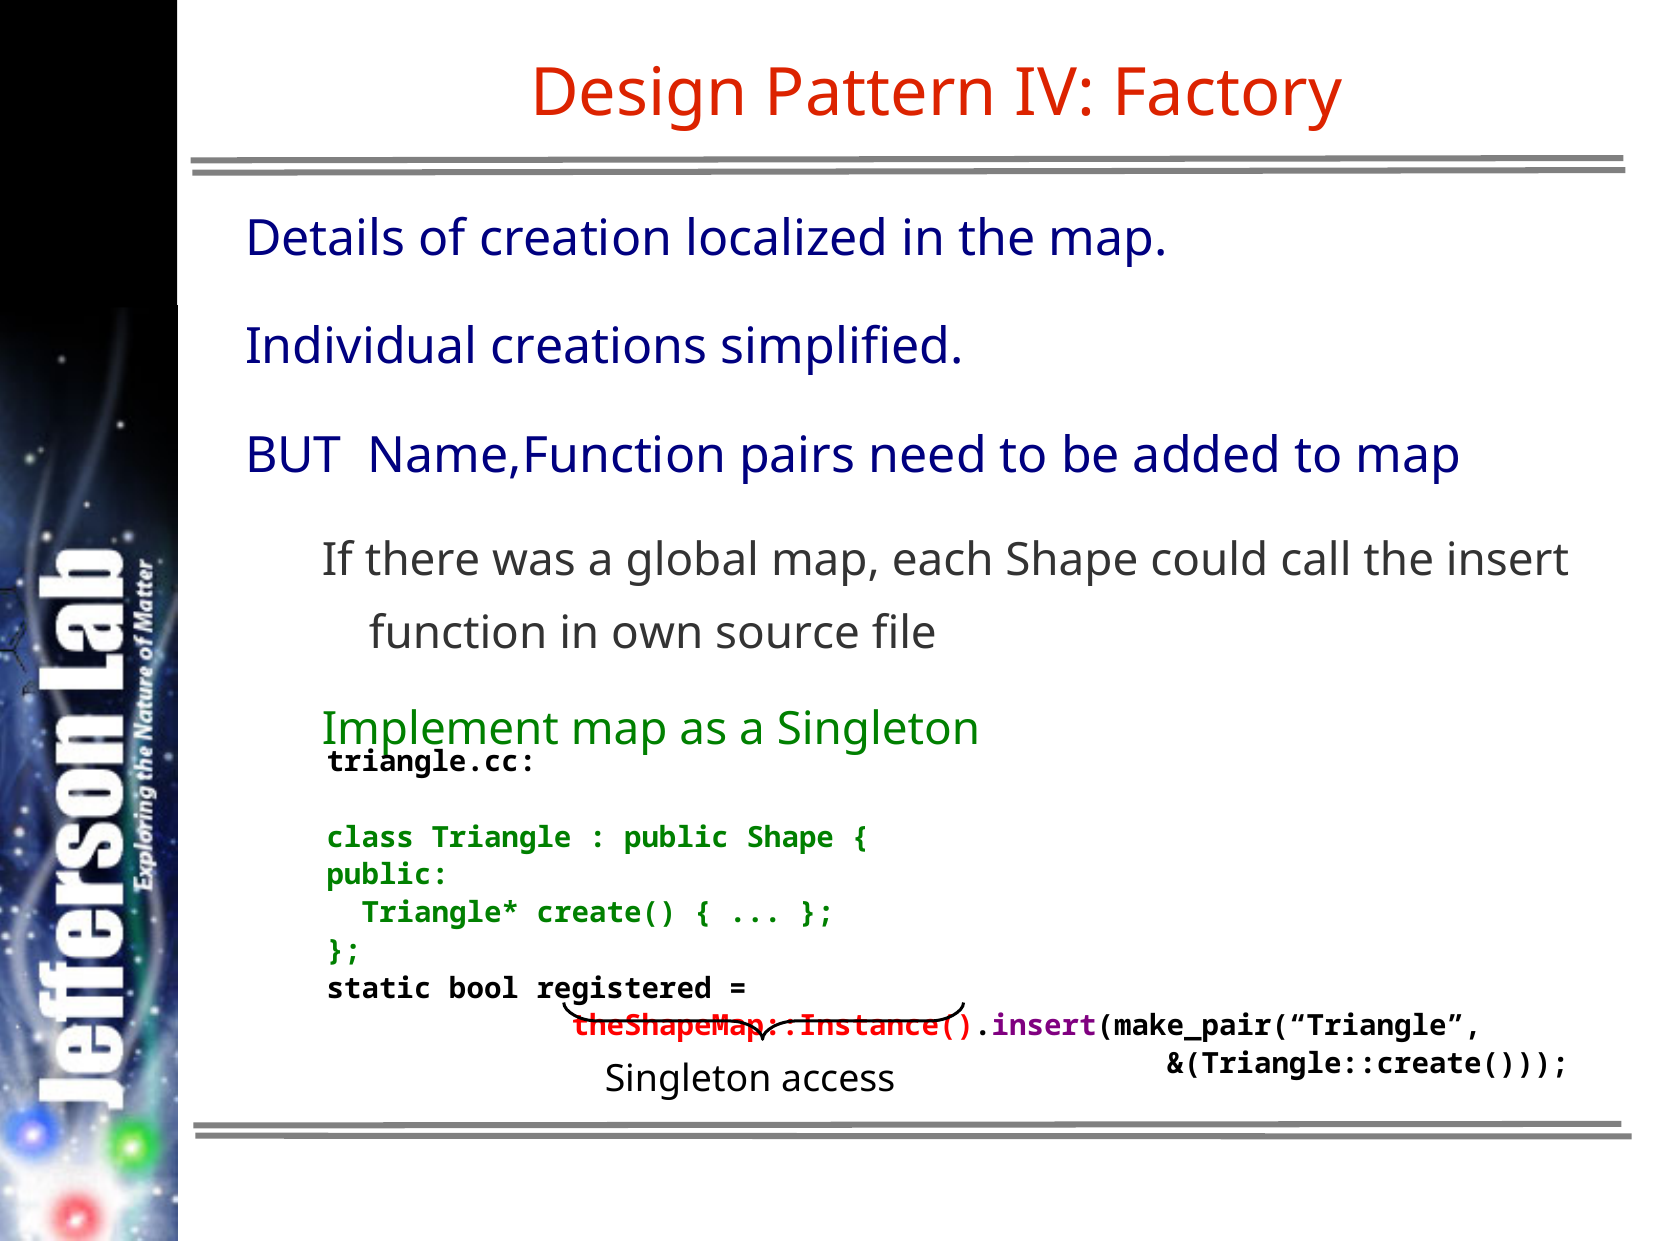

# Design Pattern IV: Factory
Details of creation localized in the map.
Individual creations simplified.
BUT Name,Function pairs need to be added to map
If there was a global map, each Shape could call the insert function in own source file
Implement map as a Singleton
triangle.cc:
class Triangle : public Shape {
public:
 Triangle* create() { ... };
};
static bool registered =
 theShapeMap::Instance().insert(make_pair(“Triangle”,
 &(Triangle::create()));
Singleton access